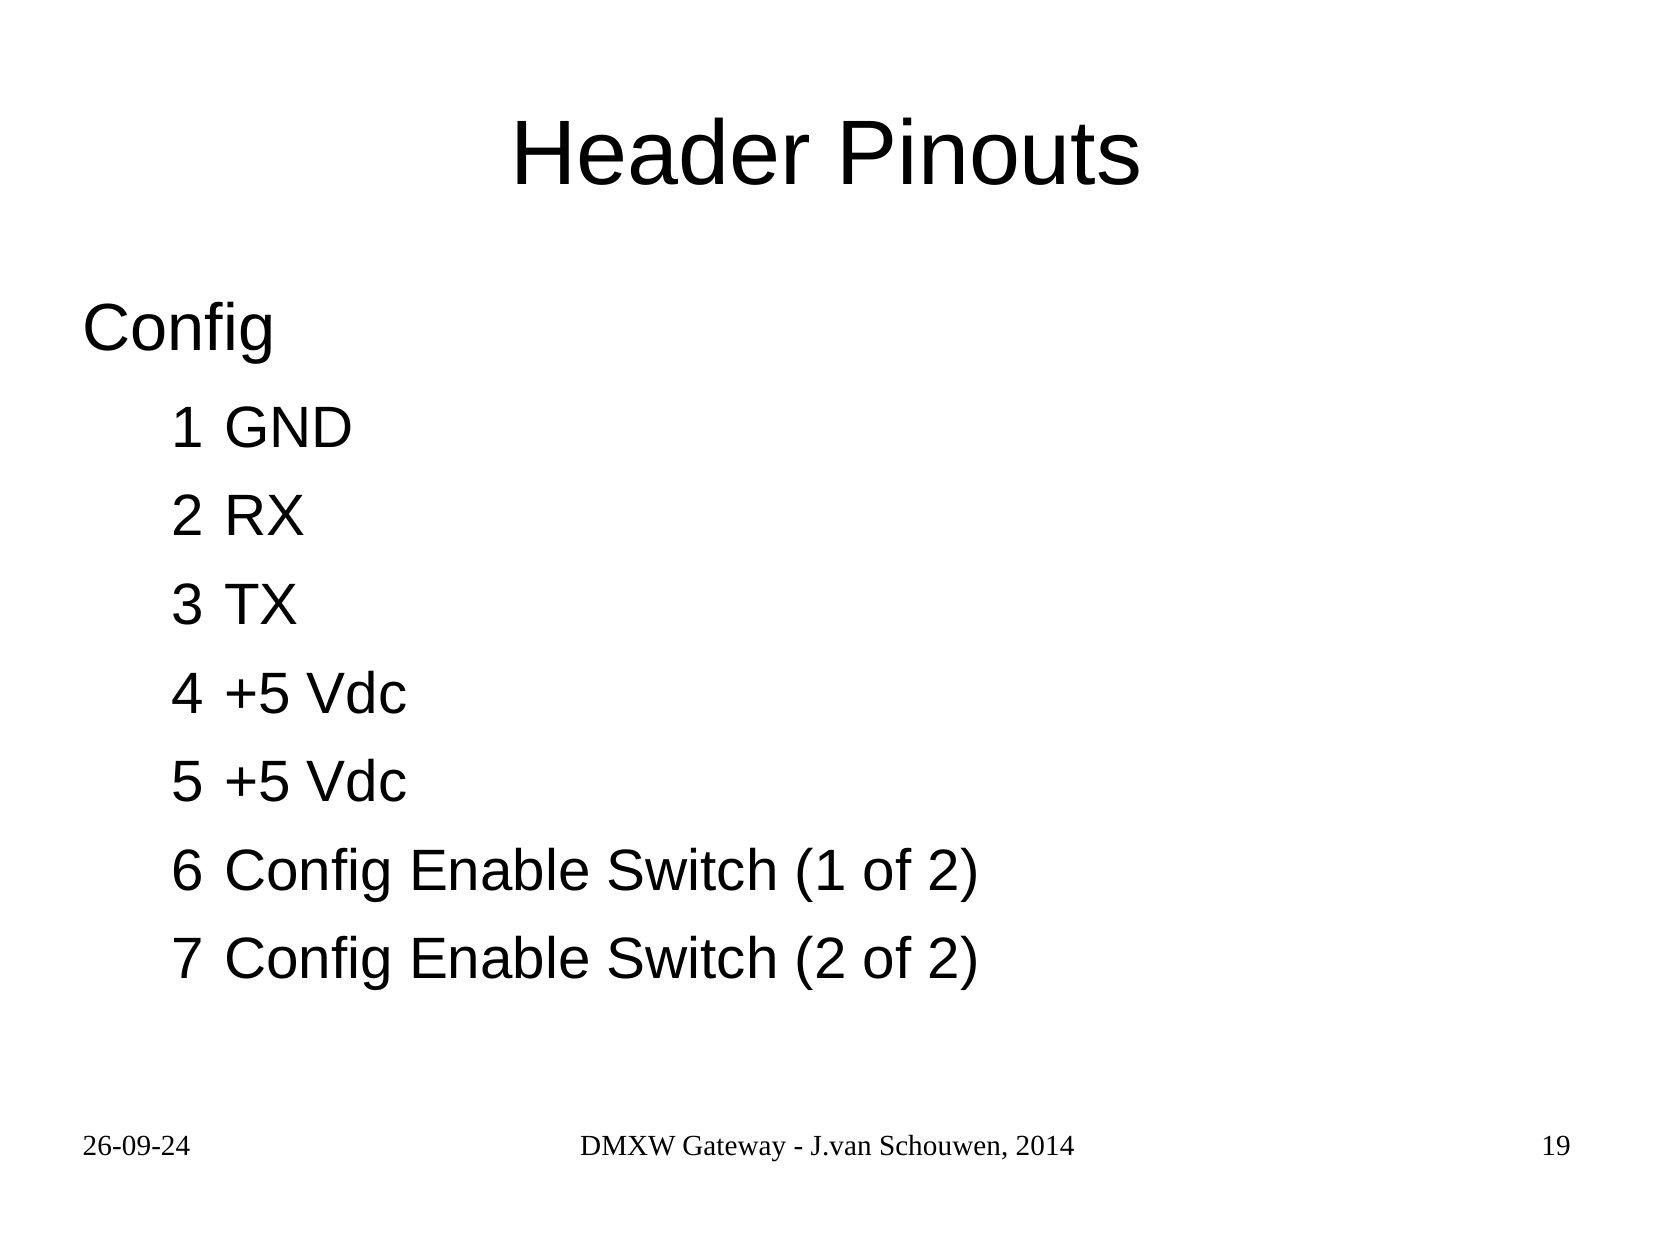

# Header Pinouts
Config
GND
RX
TX
+5 Vdc
+5 Vdc
Config Enable Switch (1 of 2)
Config Enable Switch (2 of 2)
DMXW Gateway - J.van Schouwen, 2014
19